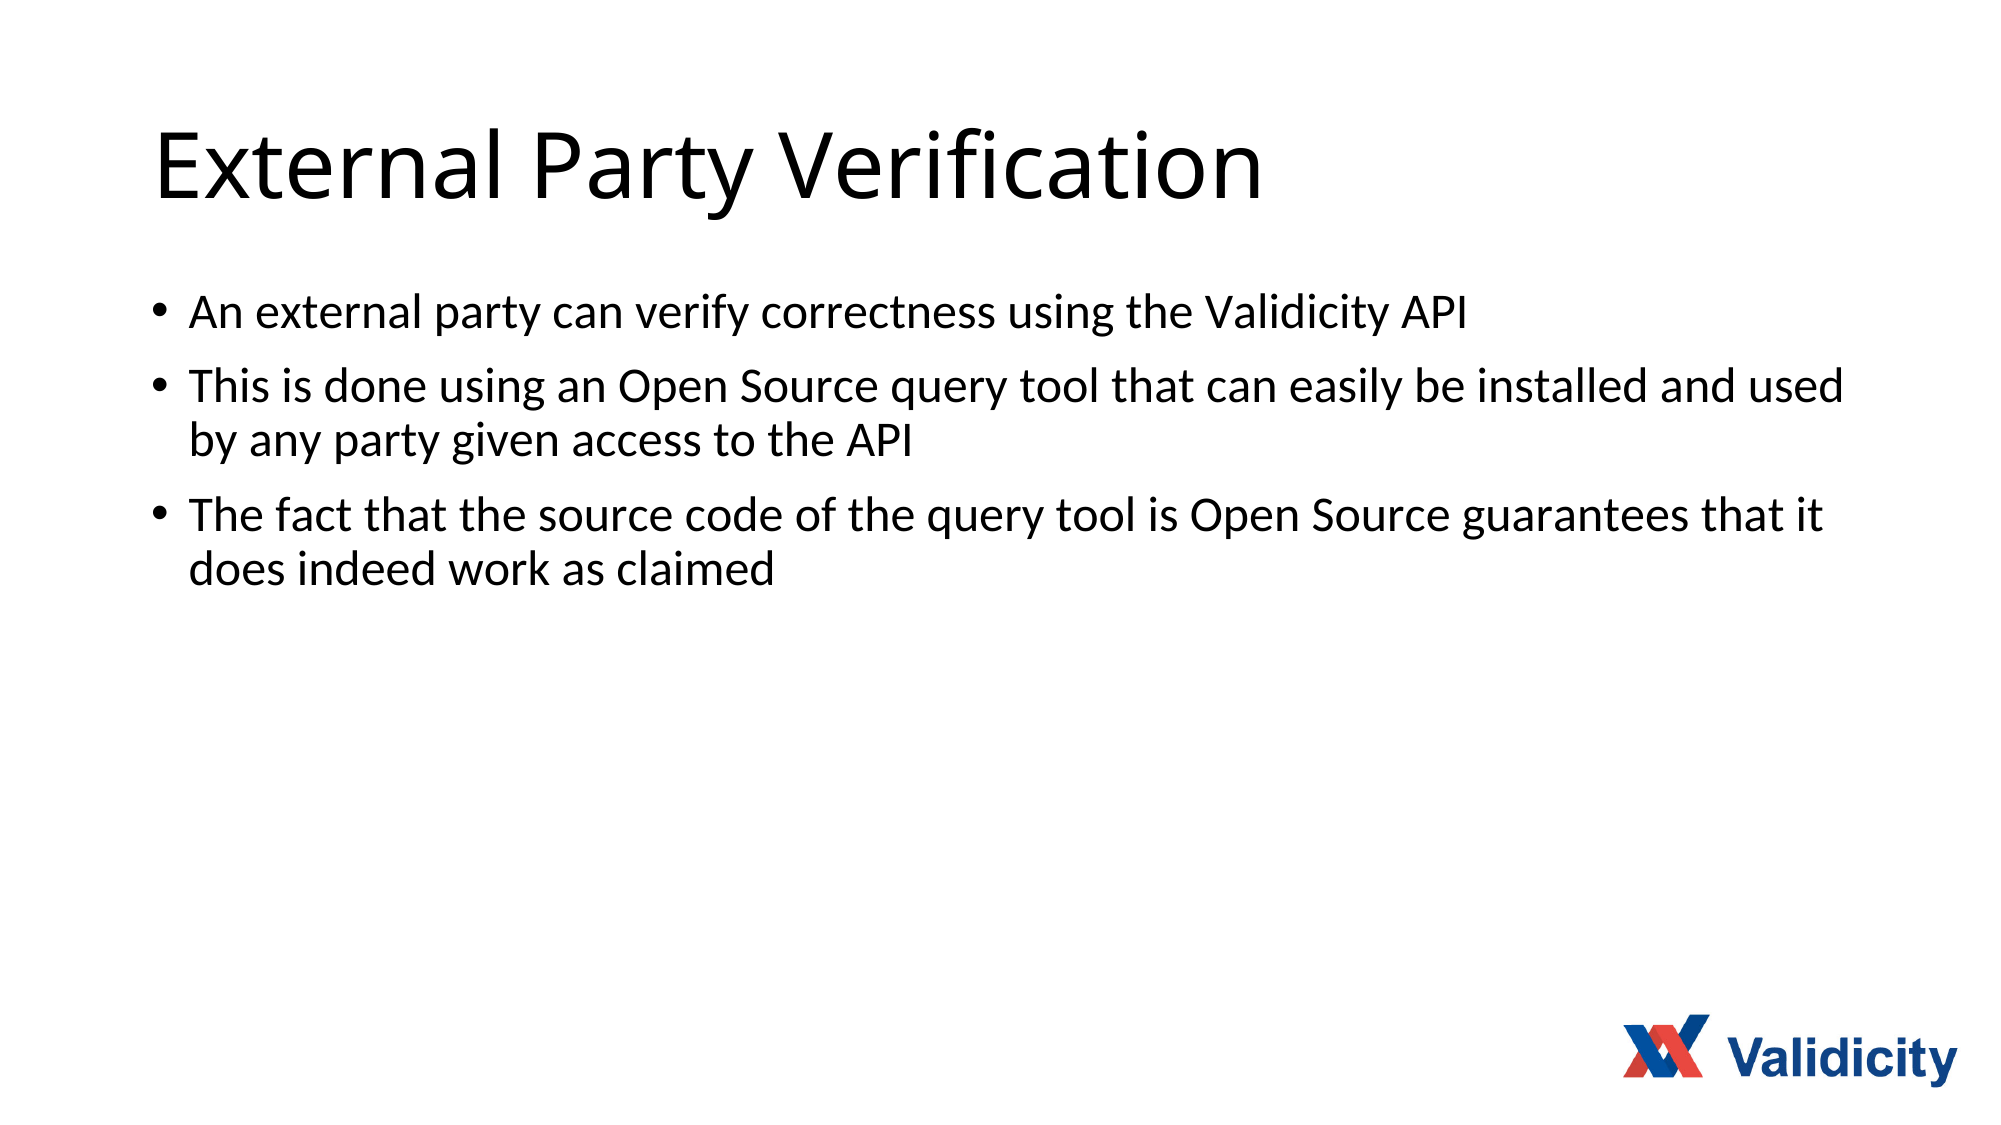

# External Party Verification
An external party can verify correctness using the Validicity API
This is done using an Open Source query tool that can easily be installed and used by any party given access to the API
The fact that the source code of the query tool is Open Source guarantees that it does indeed work as claimed